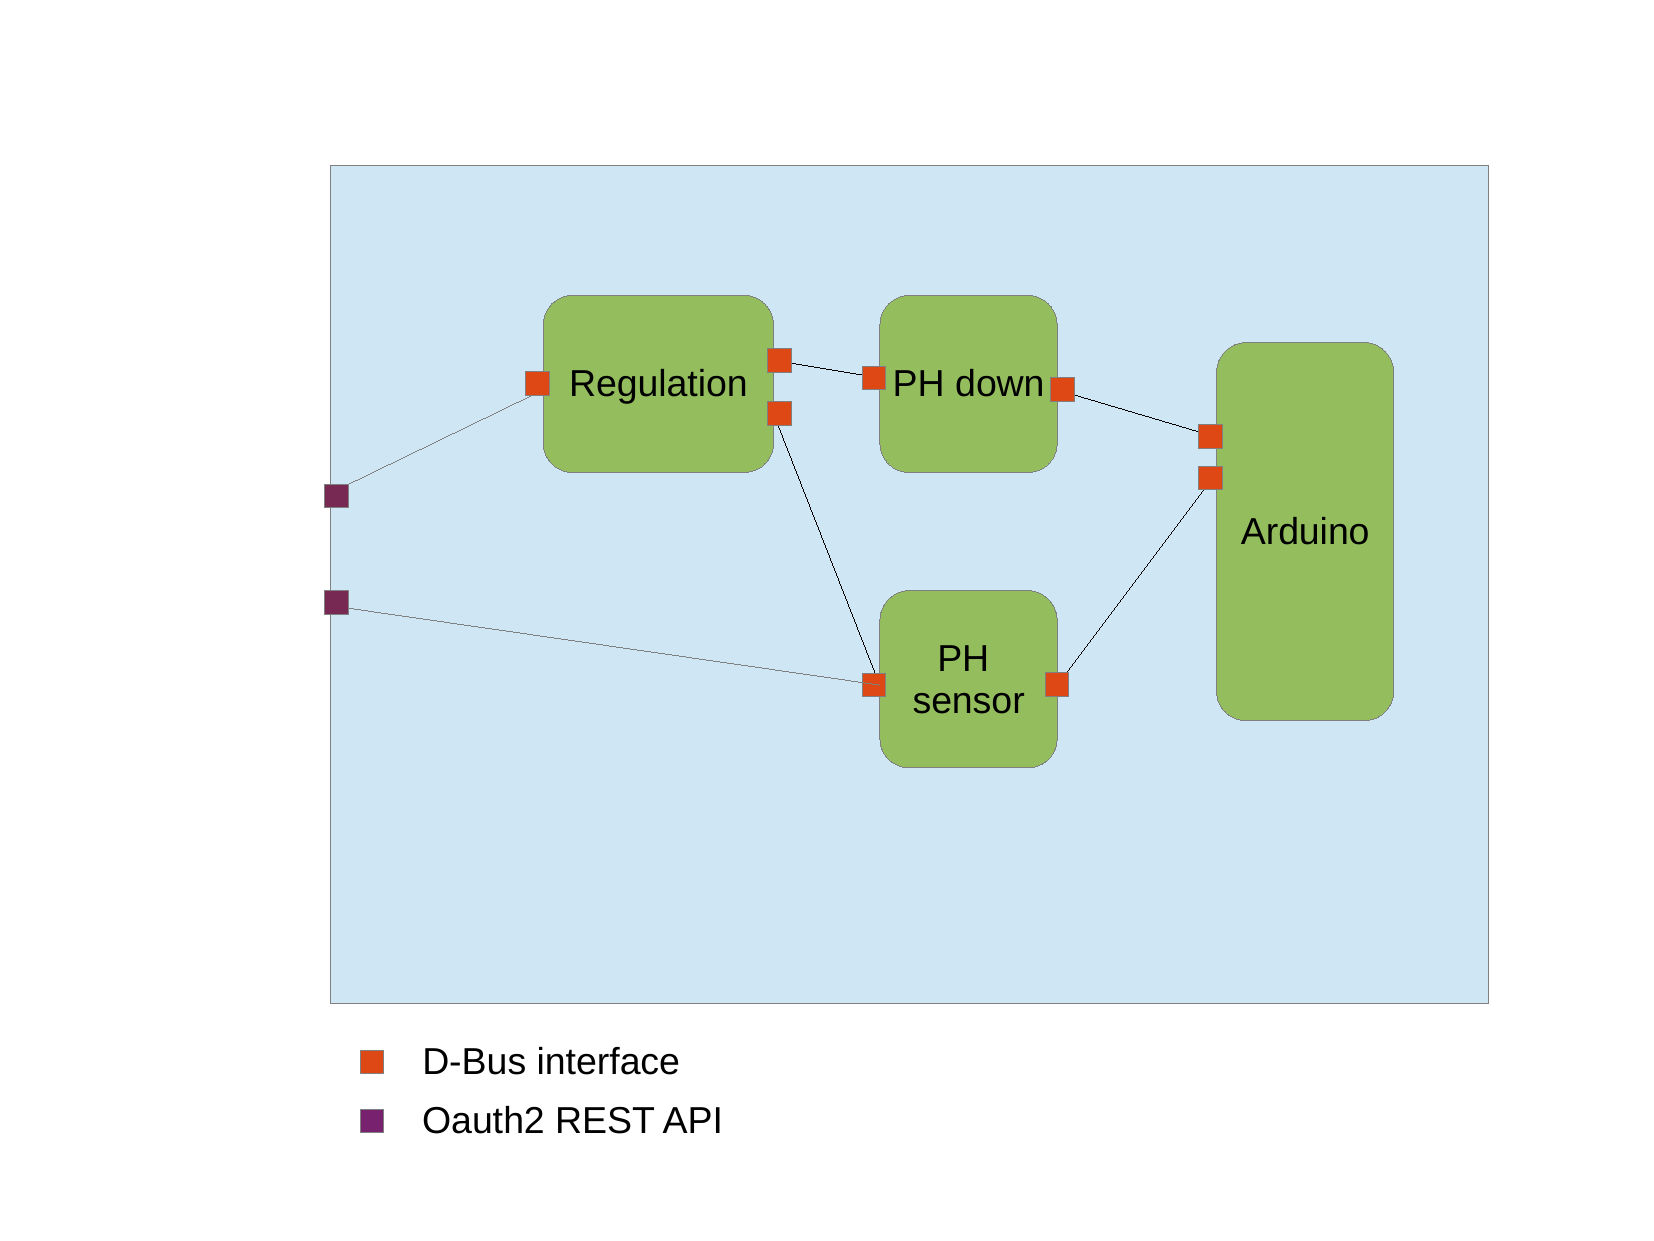

Regulation
PH down
Arduino
PH
sensor
D-Bus interface
Oauth2 REST API